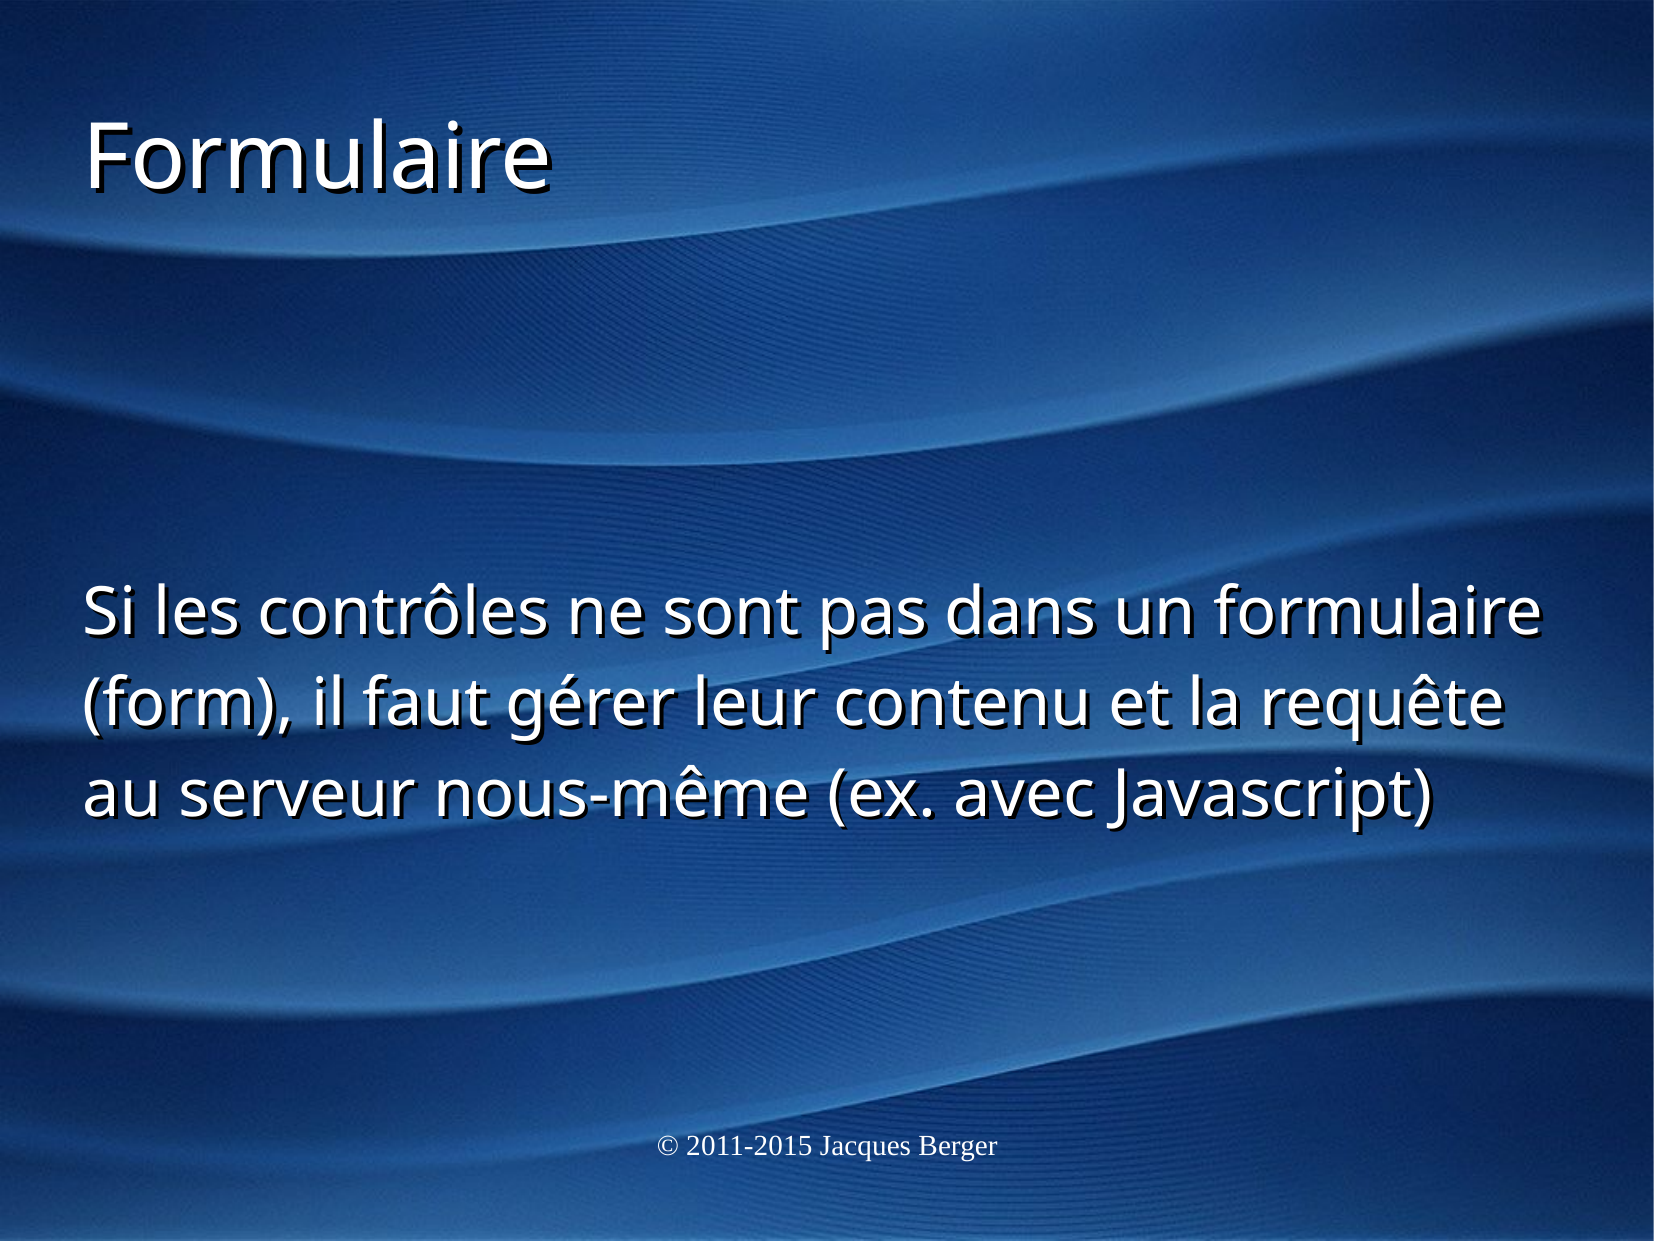

# Formulaire
Si les contrôles ne sont pas dans un formulaire (form), il faut gérer leur contenu et la requête au serveur nous-même (ex. avec Javascript)
© 2011-2015 Jacques Berger